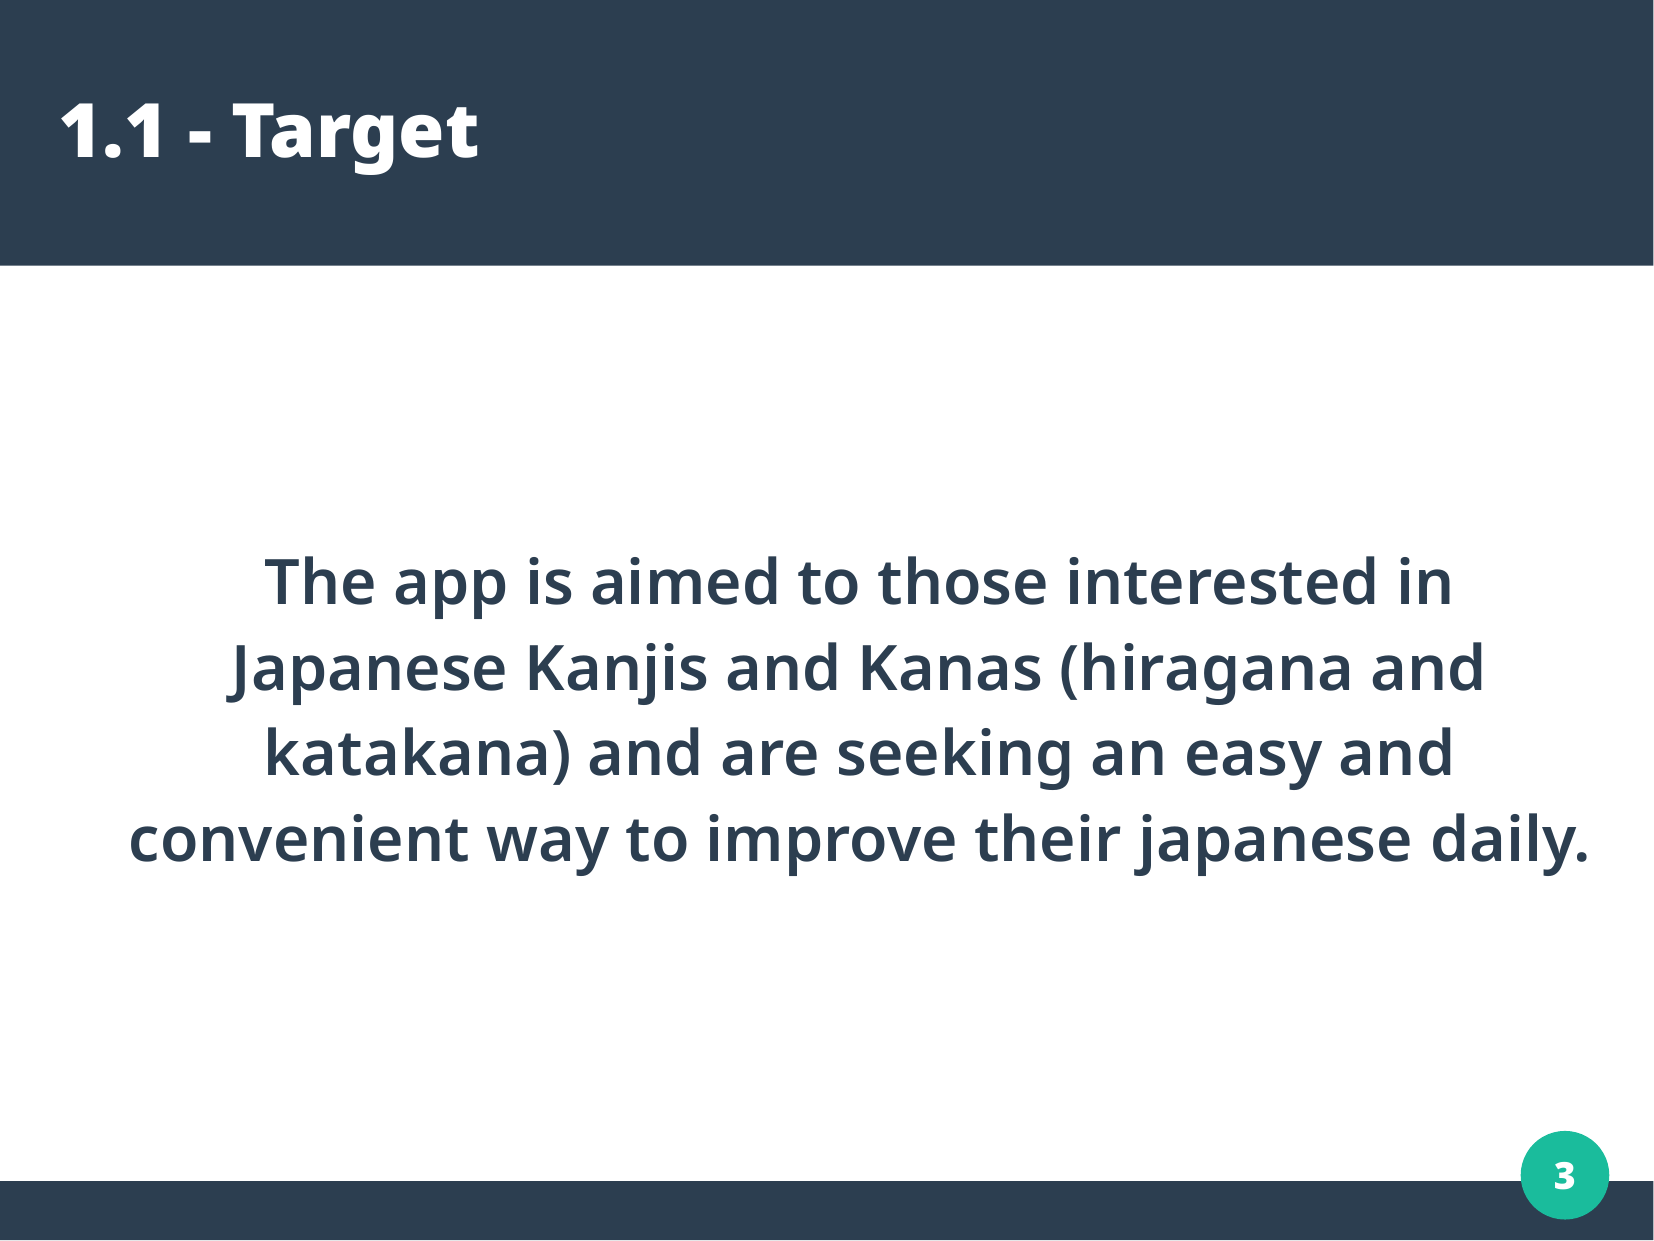

# 1.1 - Target
The app is aimed to those interested in Japanese Kanjis and Kanas (hiragana and katakana) and are seeking an easy and convenient way to improve their japanese daily.
3